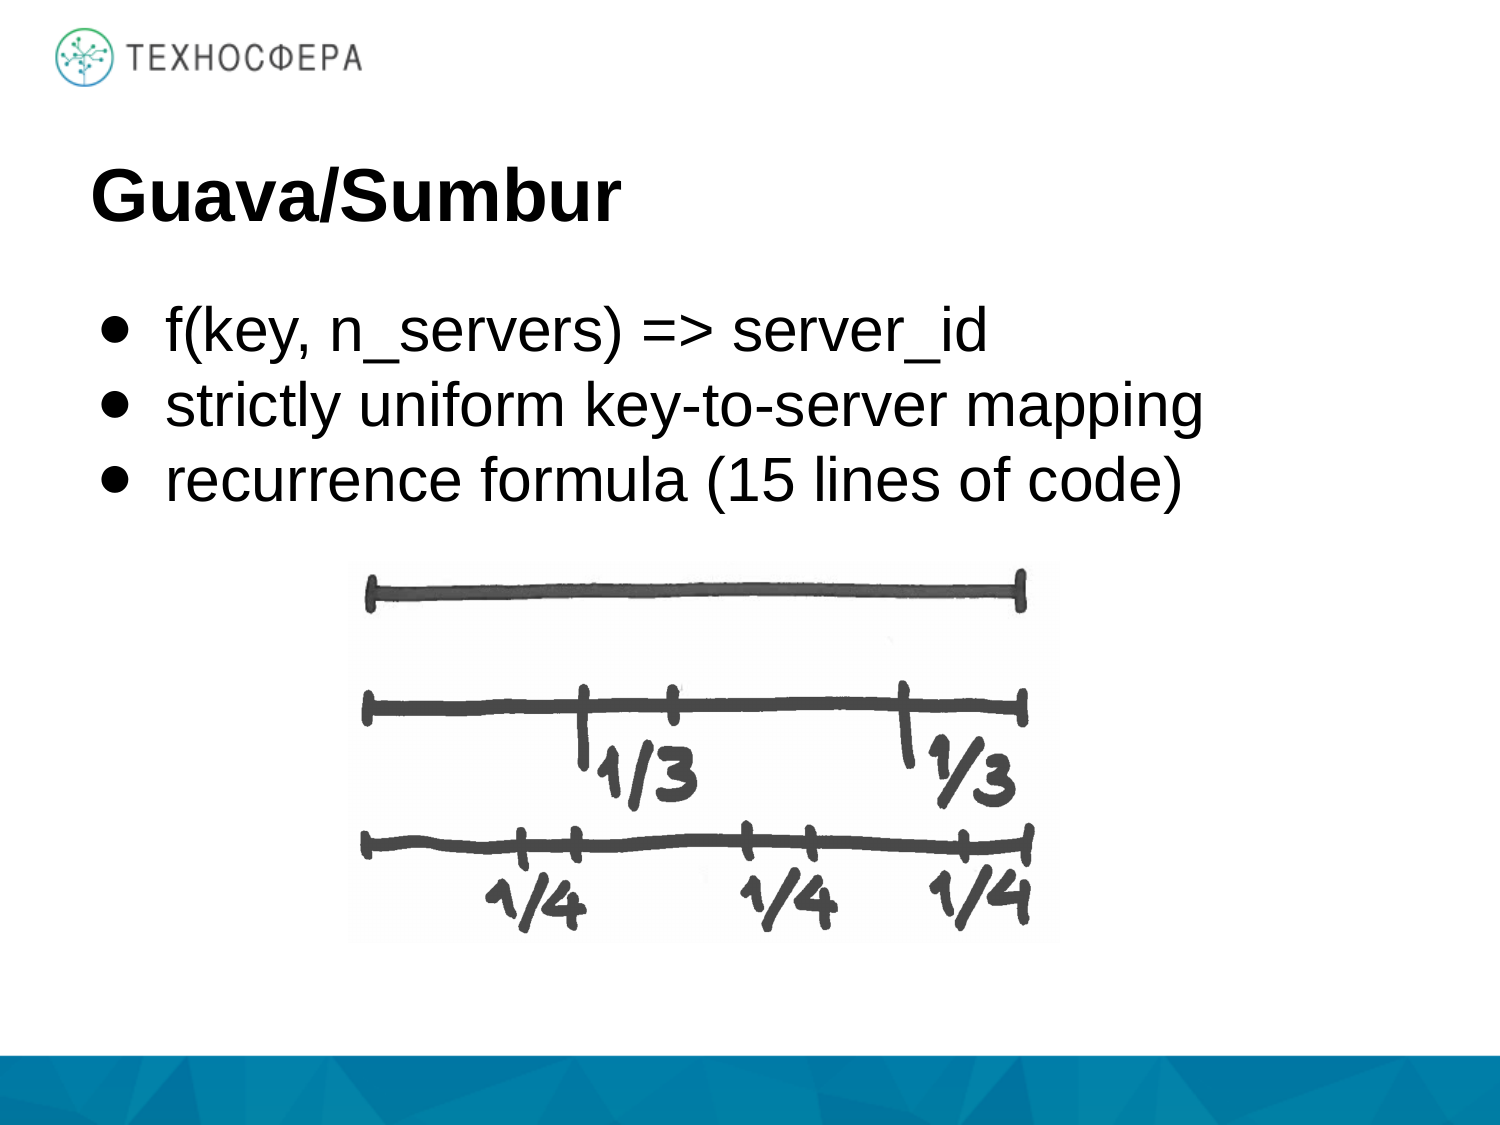

# Guava/Sumbur
f(key, n_servers) => server_id
strictly uniform key-to-server mapping
recurrence formula (15 lines of code)